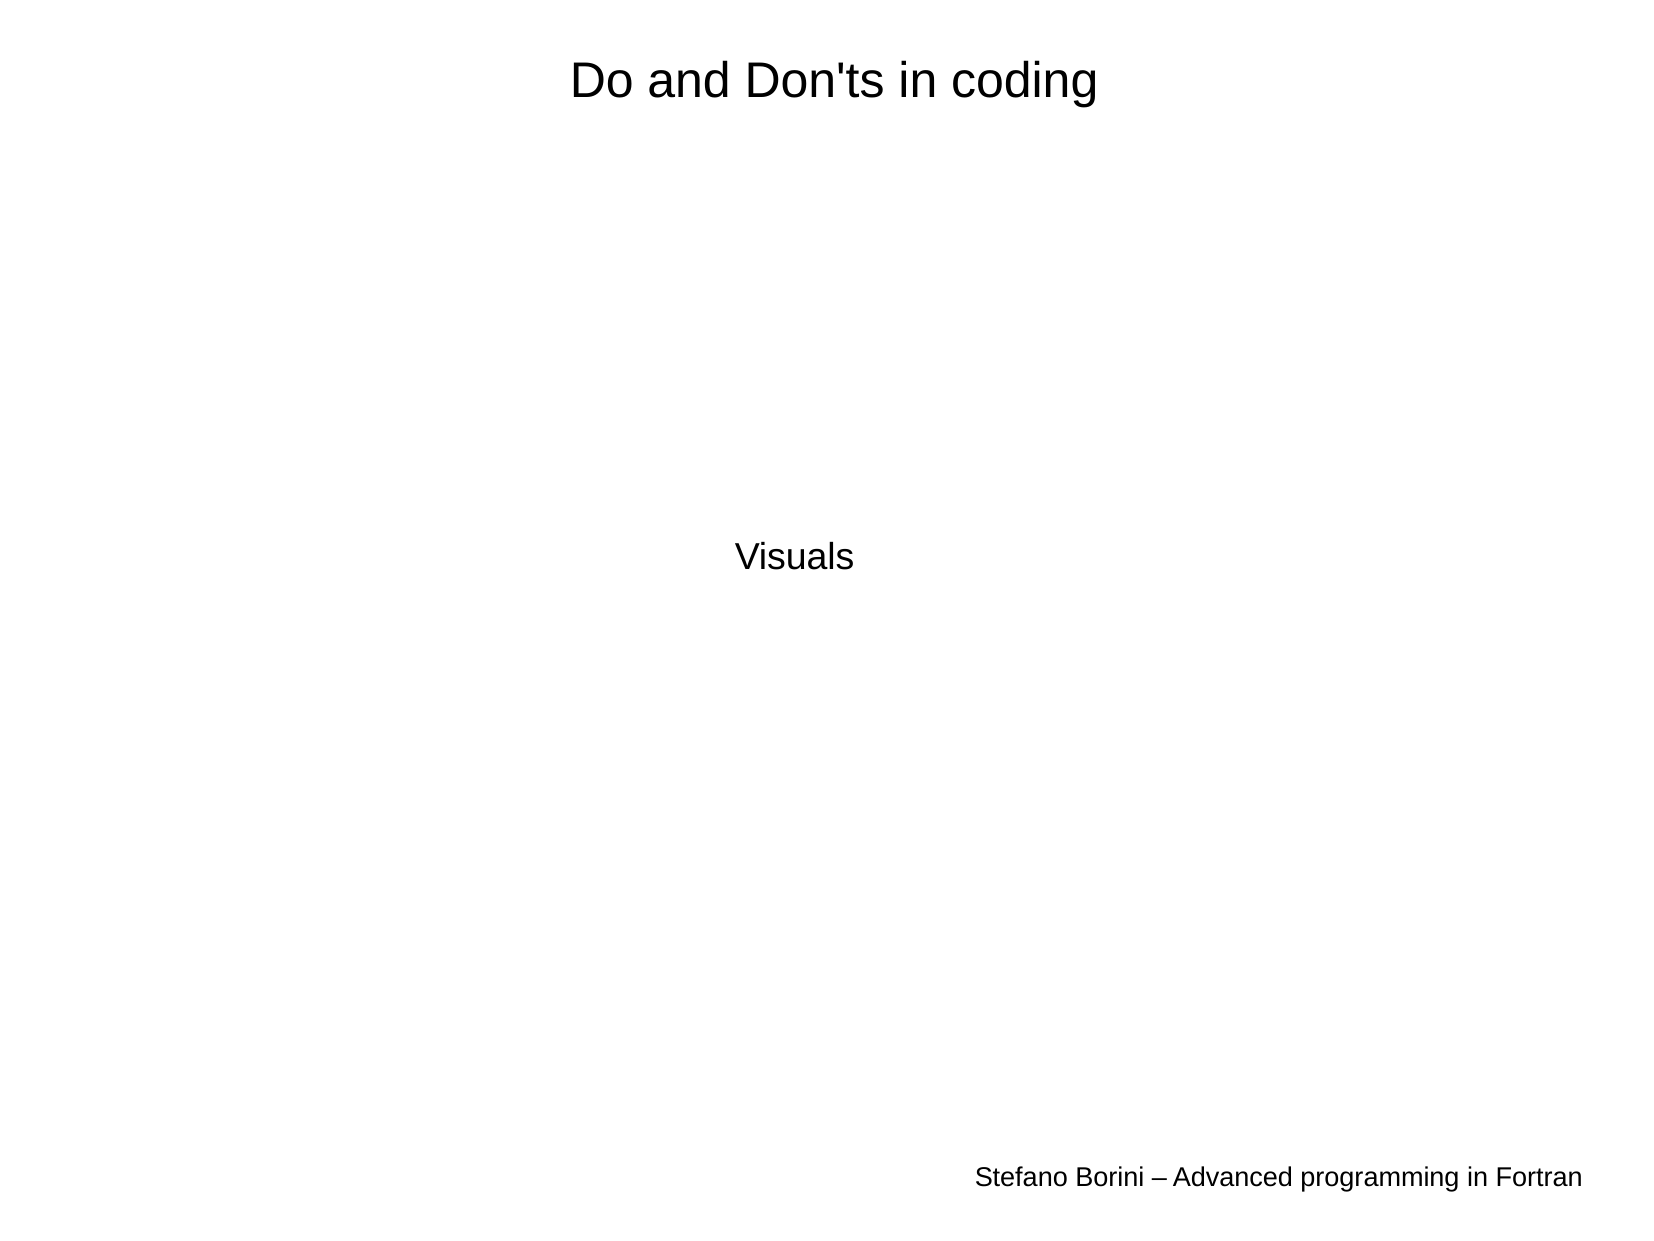

Do and Don'ts in coding
Visuals
Stefano Borini – Advanced programming in Fortran